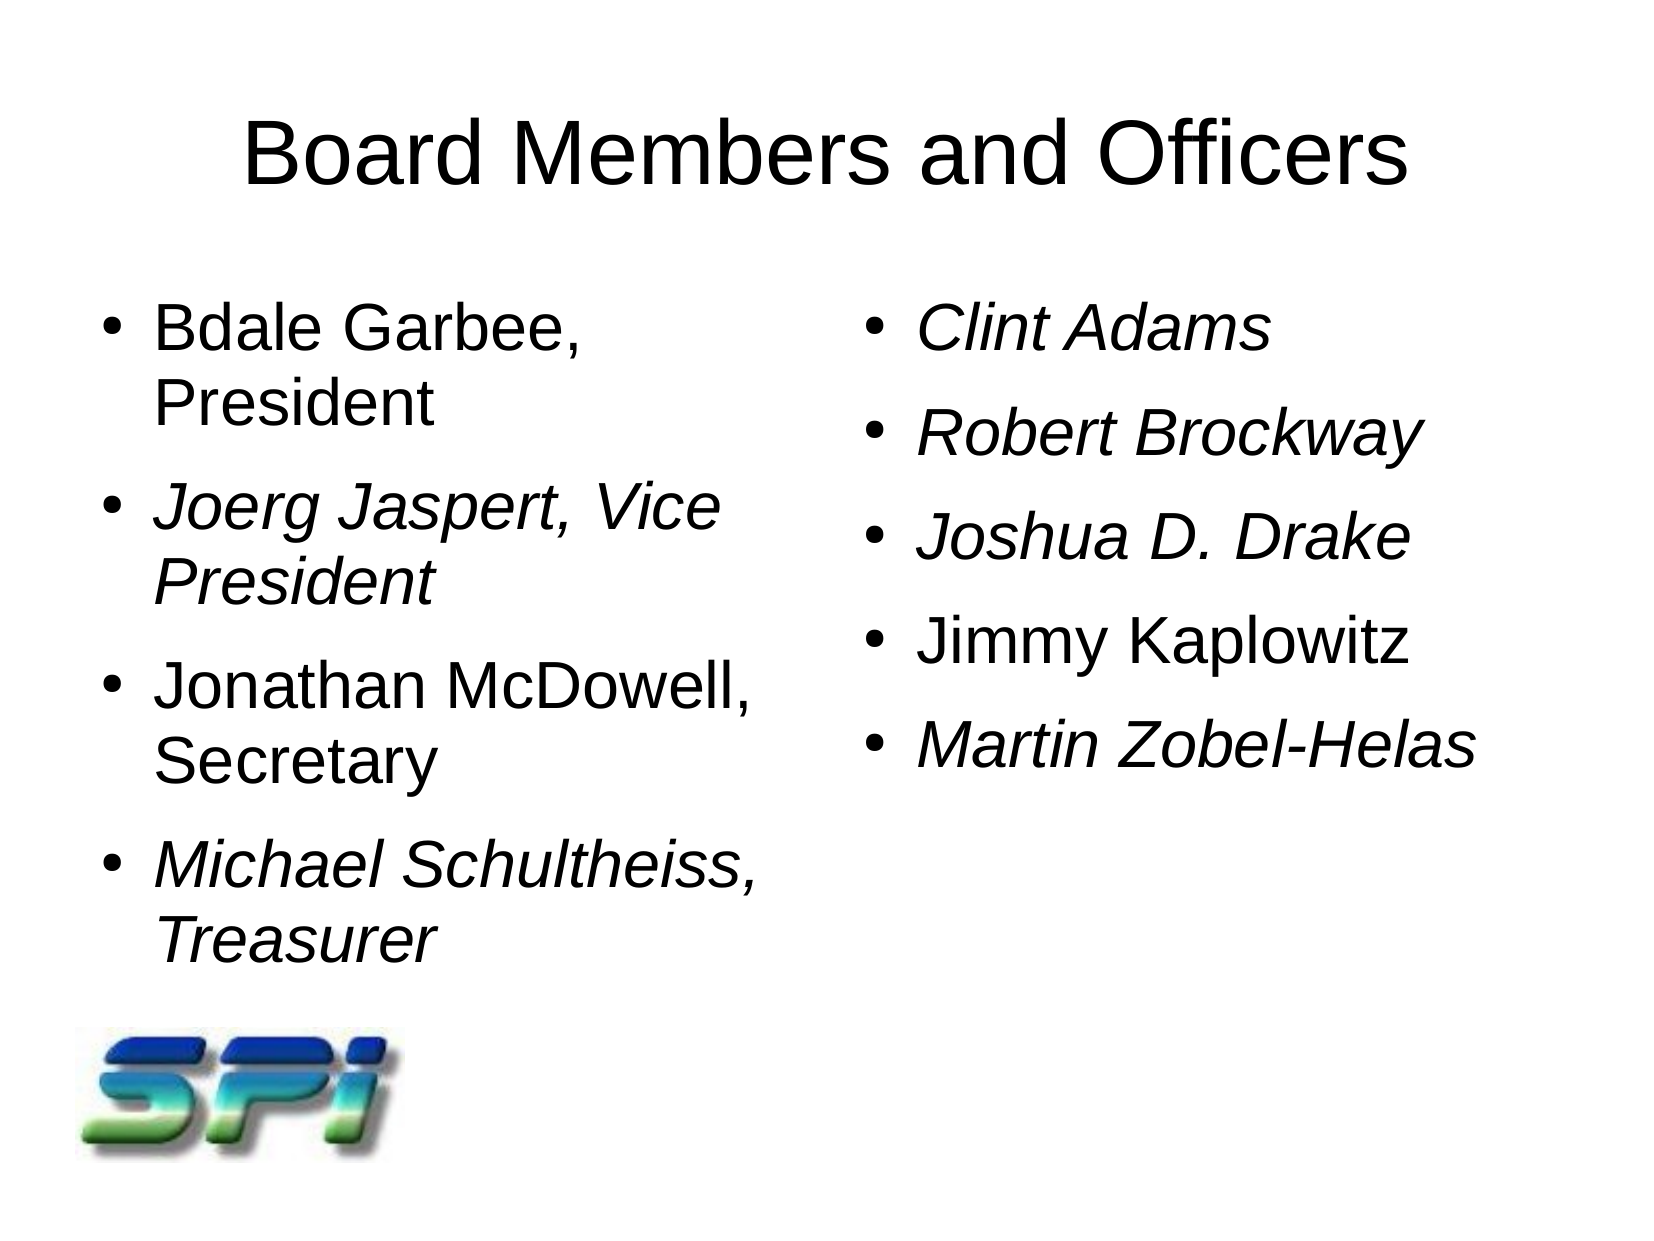

# Board Members and Officers
Bdale Garbee, President
Joerg Jaspert, Vice President
Jonathan McDowell, Secretary
Michael Schultheiss, Treasurer
Clint Adams
Robert Brockway
Joshua D. Drake
Jimmy Kaplowitz
Martin Zobel-Helas